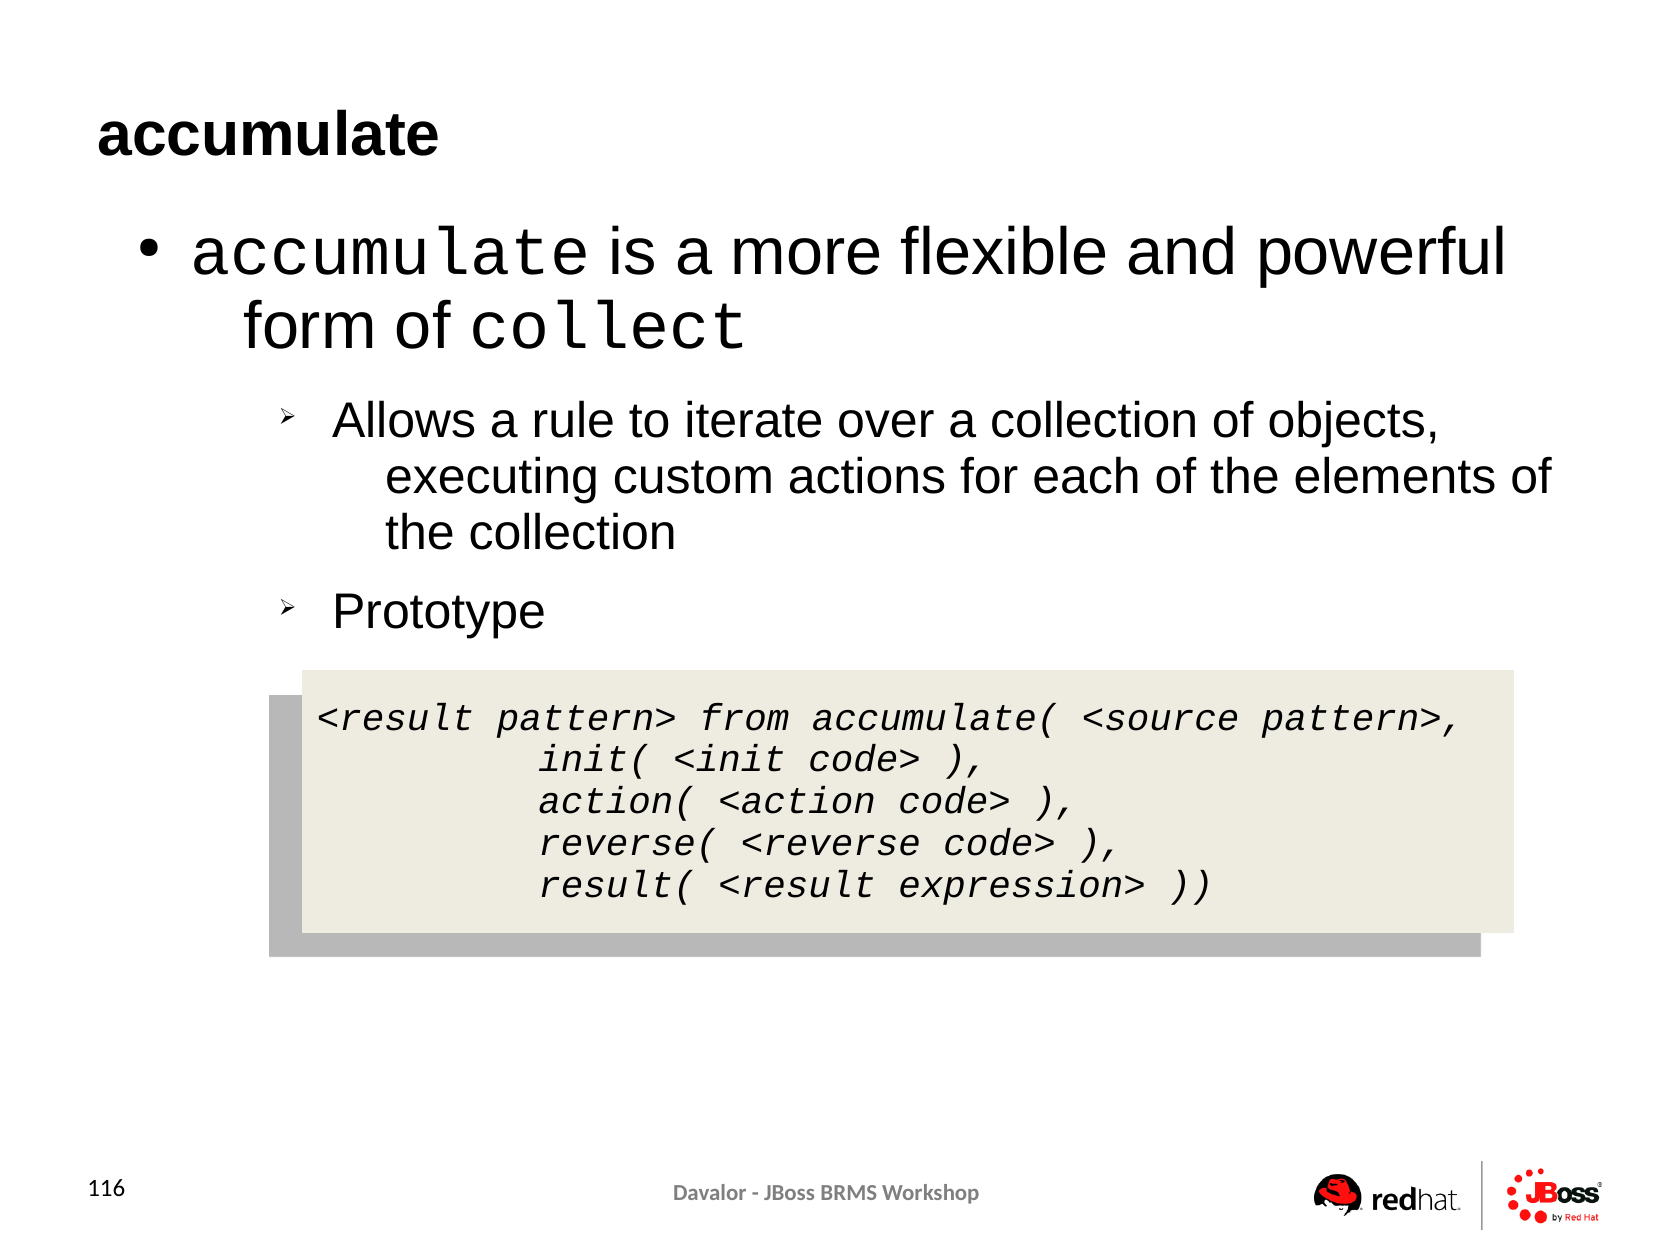

# accumulate
accumulate is a more flexible and powerful form of collect
Allows a rule to iterate over a collection of objects, executing custom actions for each of the elements of the collection
Prototype
<result pattern> from accumulate( <source pattern>,
			init( <init code> ),
			action( <action code> ),
			reverse( <reverse code> ),
			result( <result expression> ))